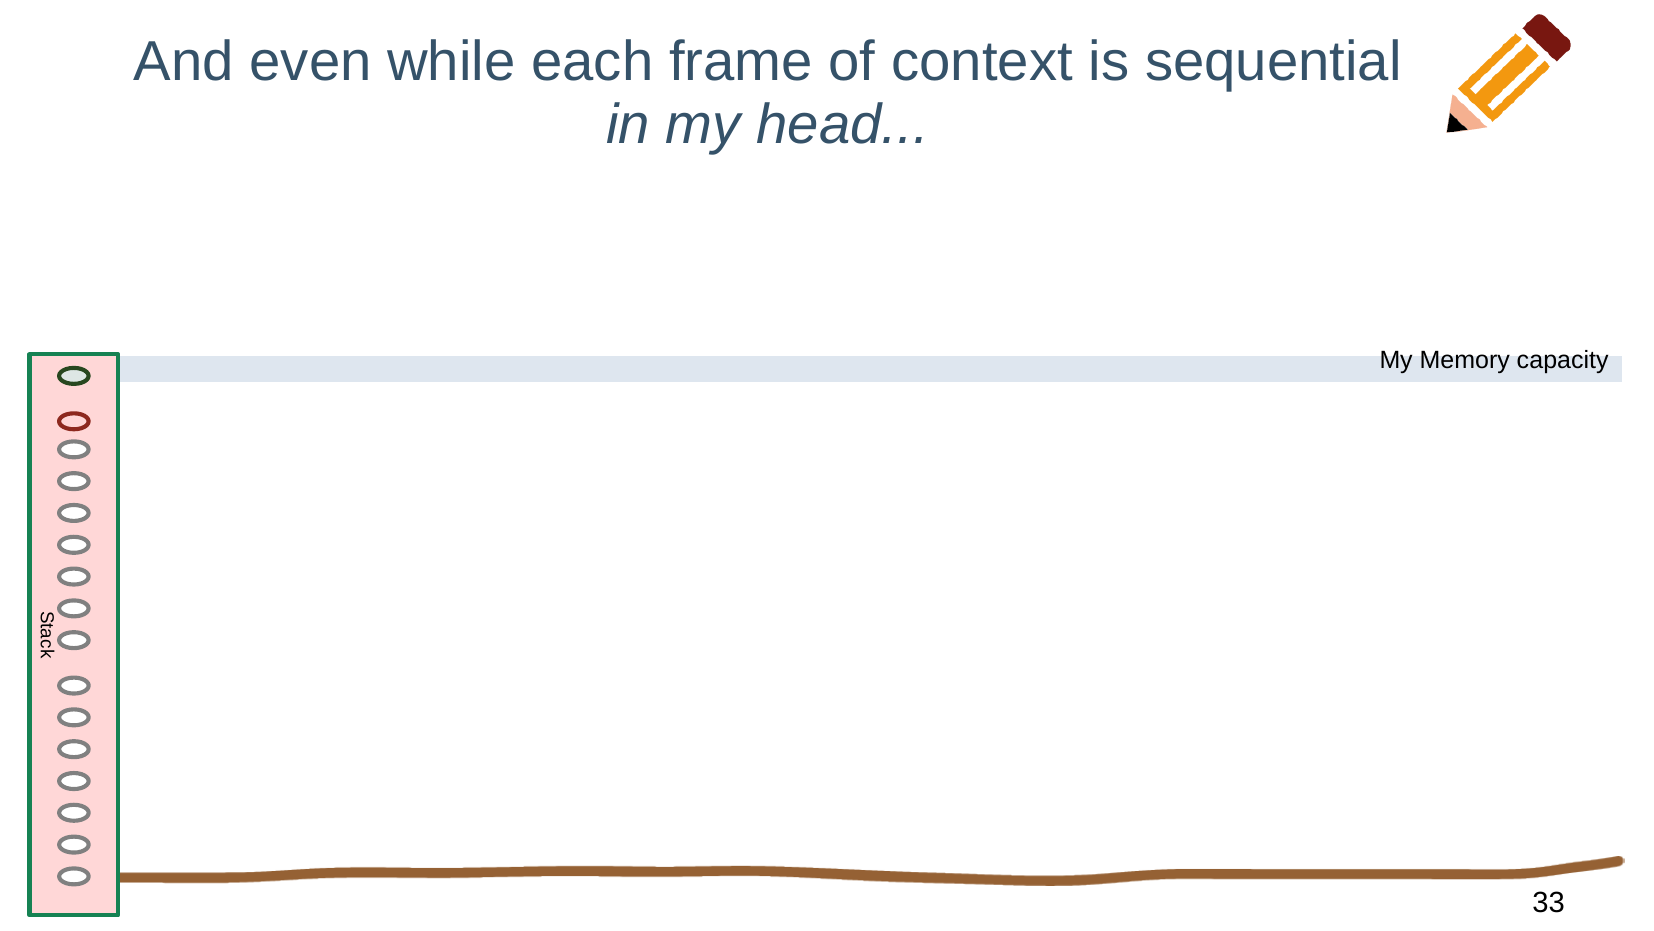

# And even while each frame of context is sequential in my head...
My Memory capacity
Stack
33